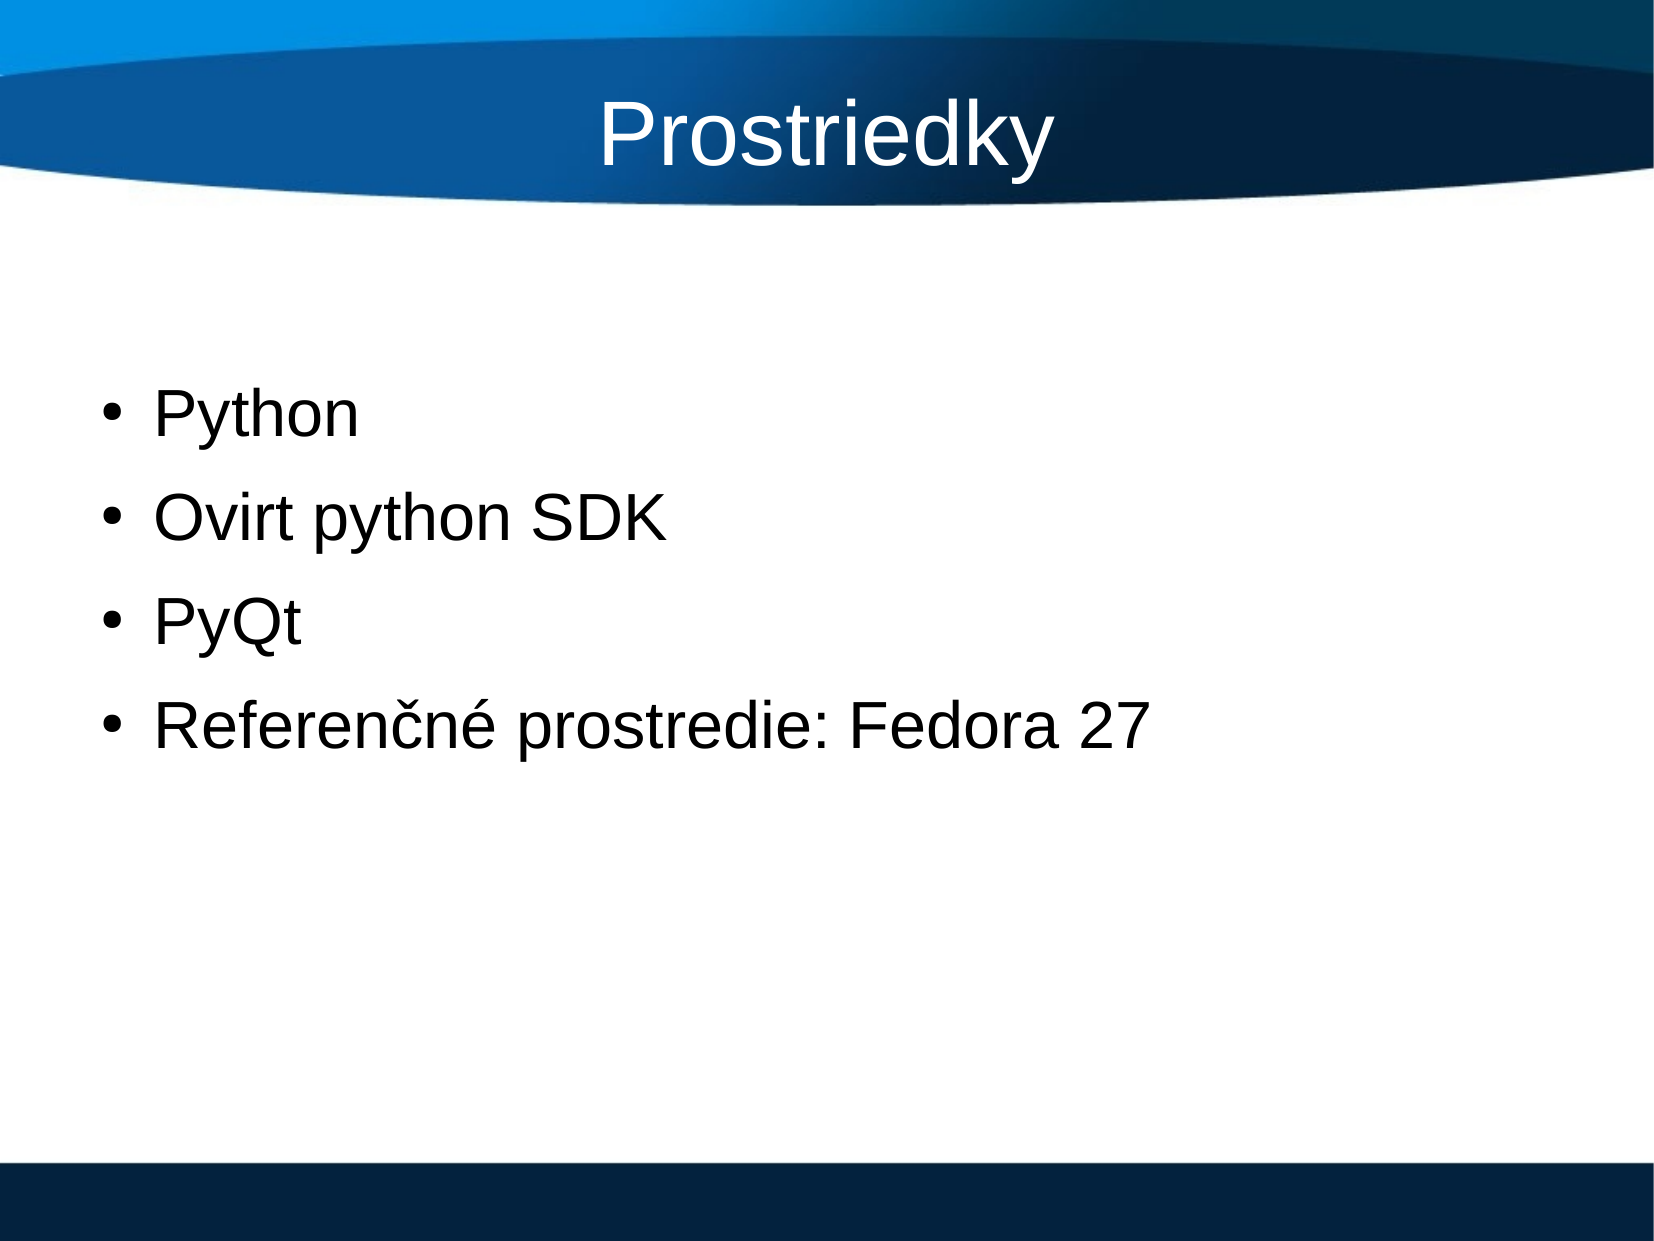

# Prostriedky
Python
Ovirt python SDK
PyQt
Referenčné prostredie: Fedora 27